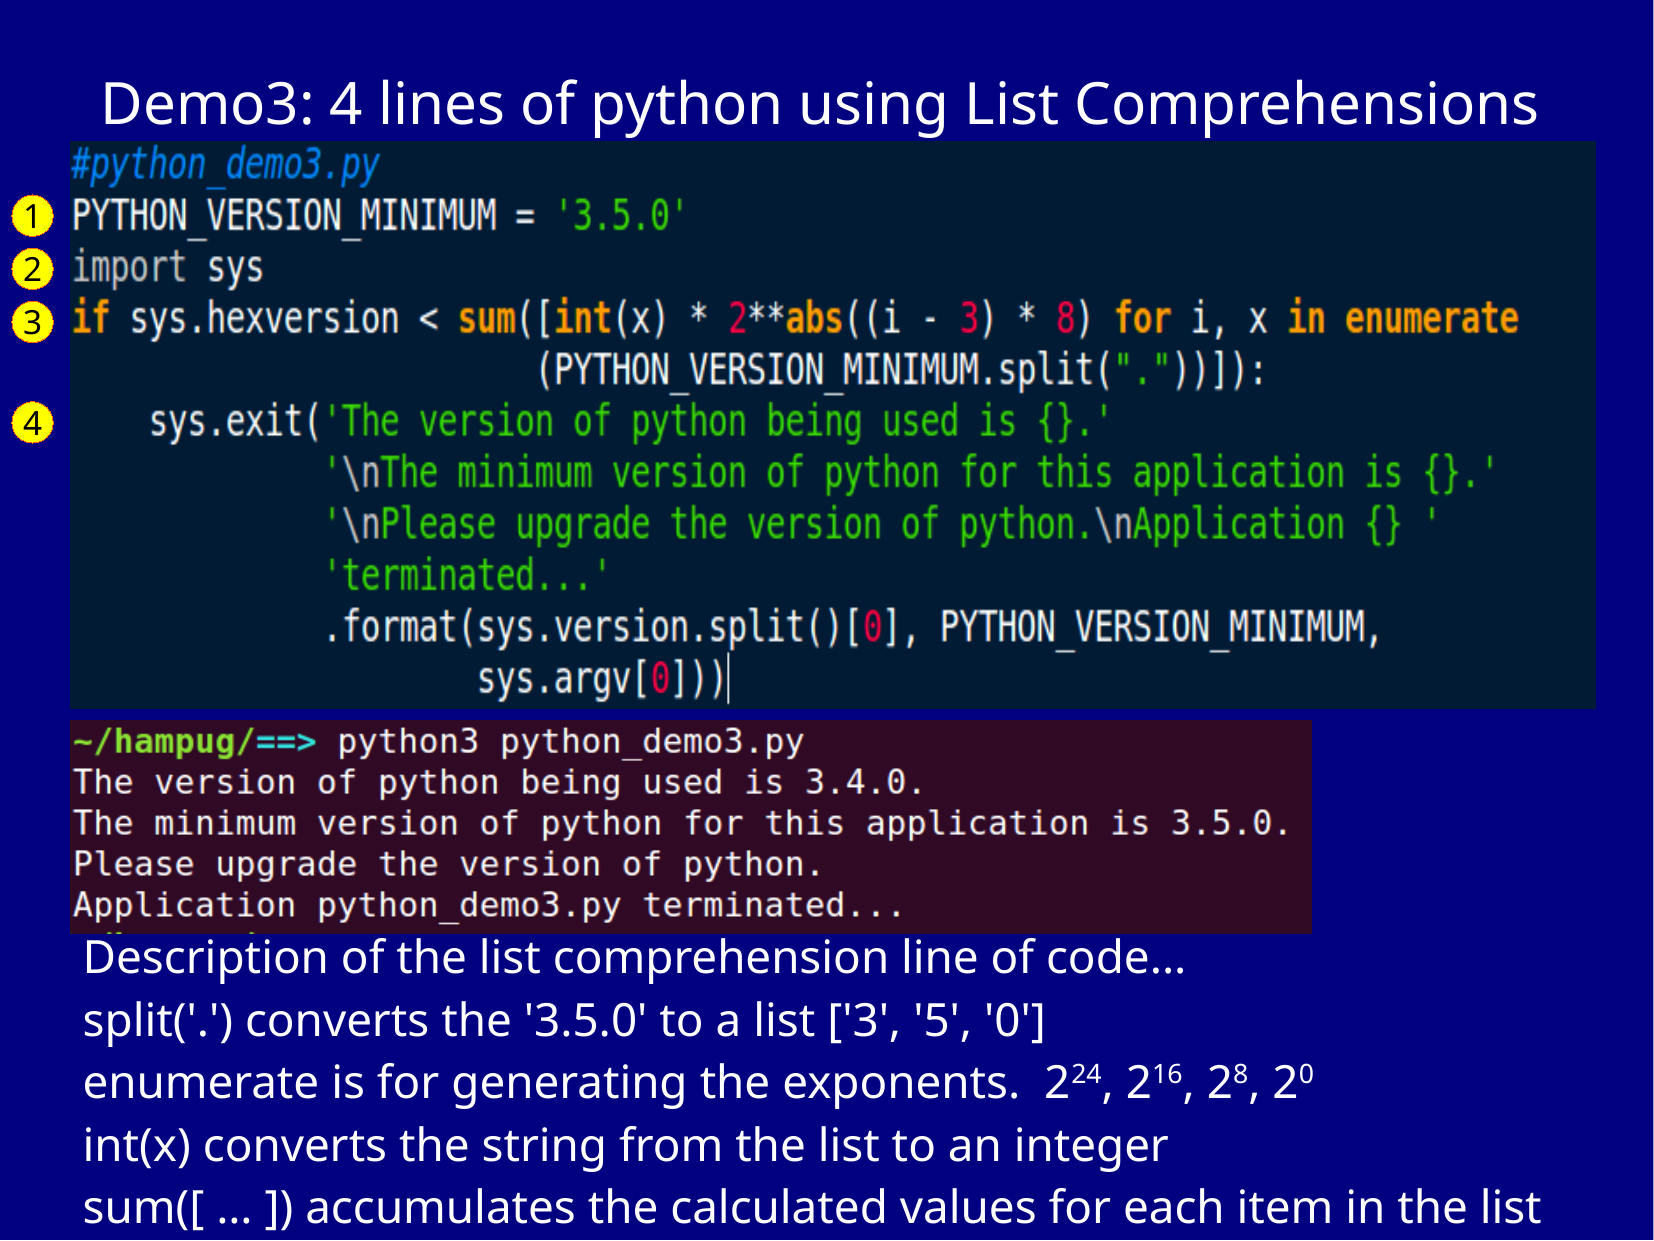

# Demo3: 4 lines of python using List Comprehensions
1
2
3
4
Description of the list comprehension line of code...
split('.') converts the '3.5.0' to a list ['3', '5', '0']
enumerate is for generating the exponents. 224, 216, 28, 20
int(x) converts the string from the list to an integer
sum([ … ]) accumulates the calculated values for each item in the list